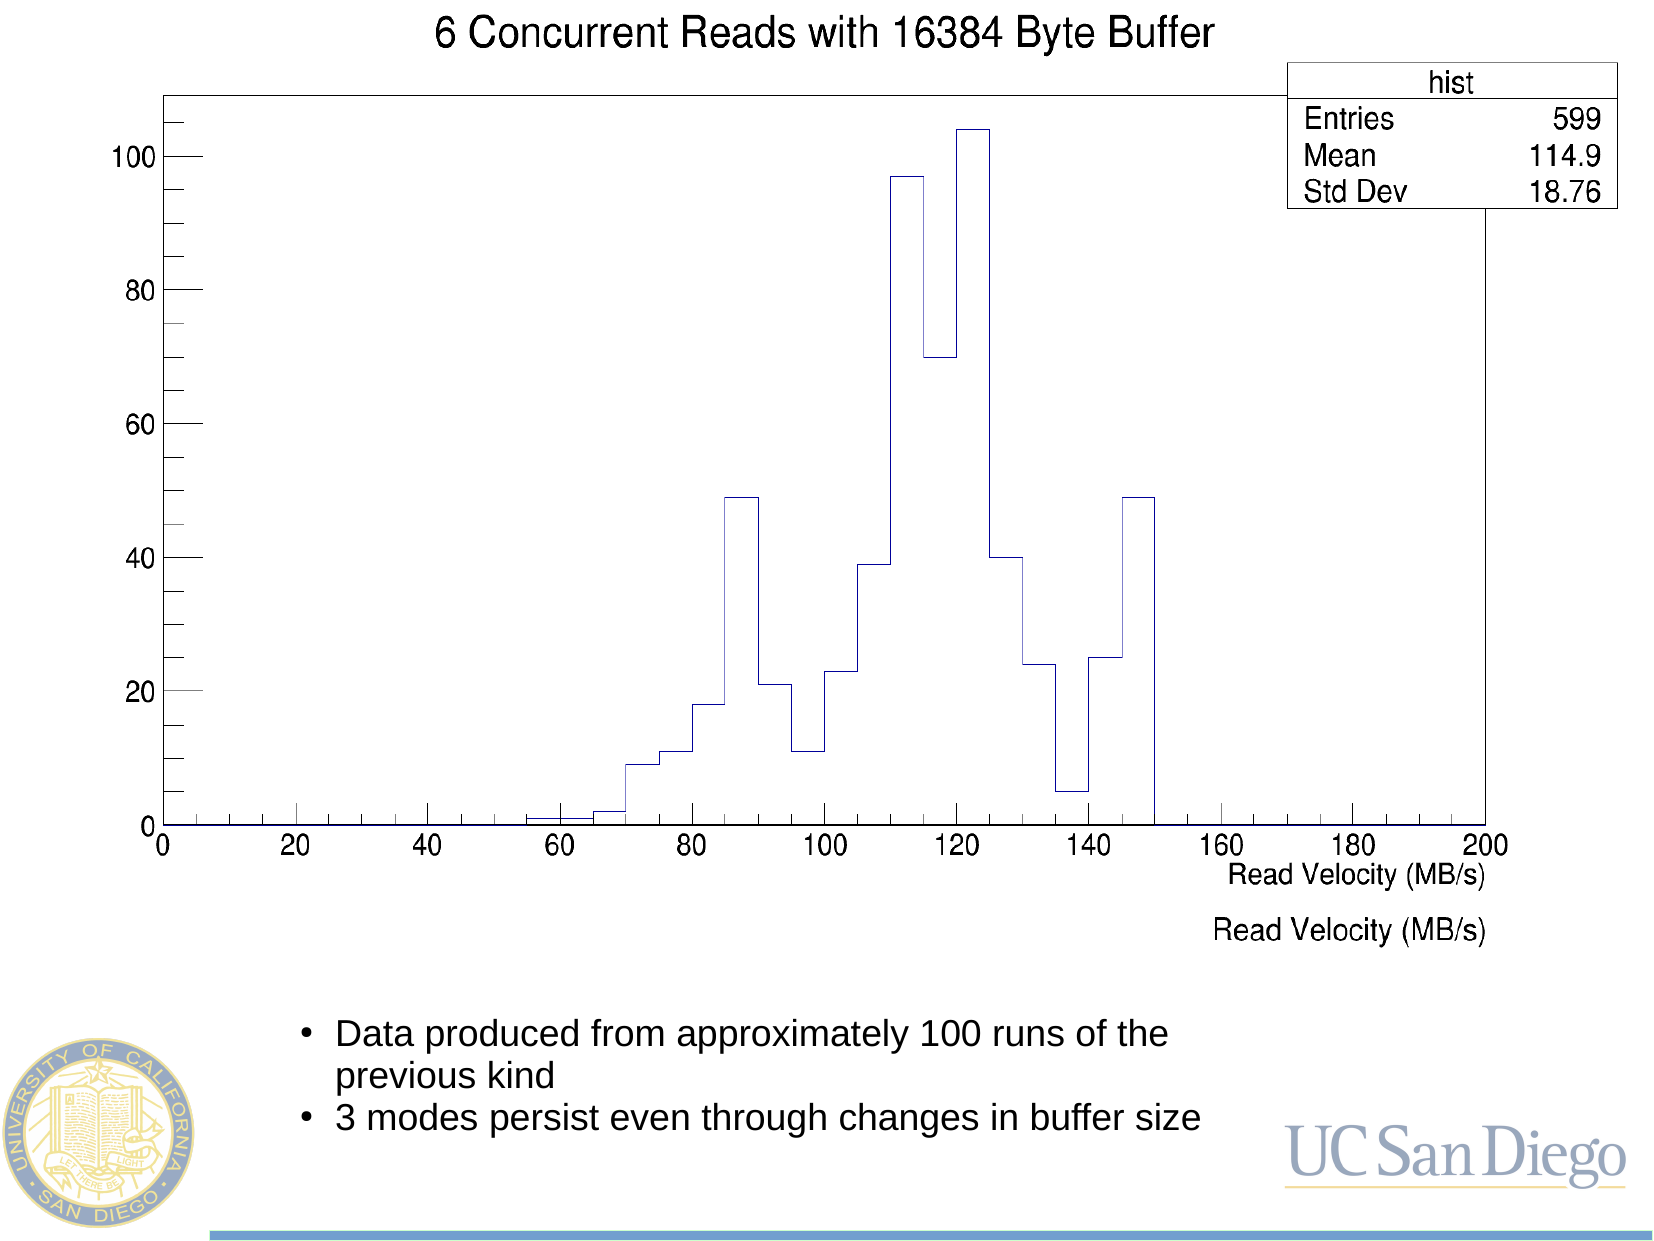

Data produced from approximately 100 runs of the previous kind
3 modes persist even through changes in buffer size